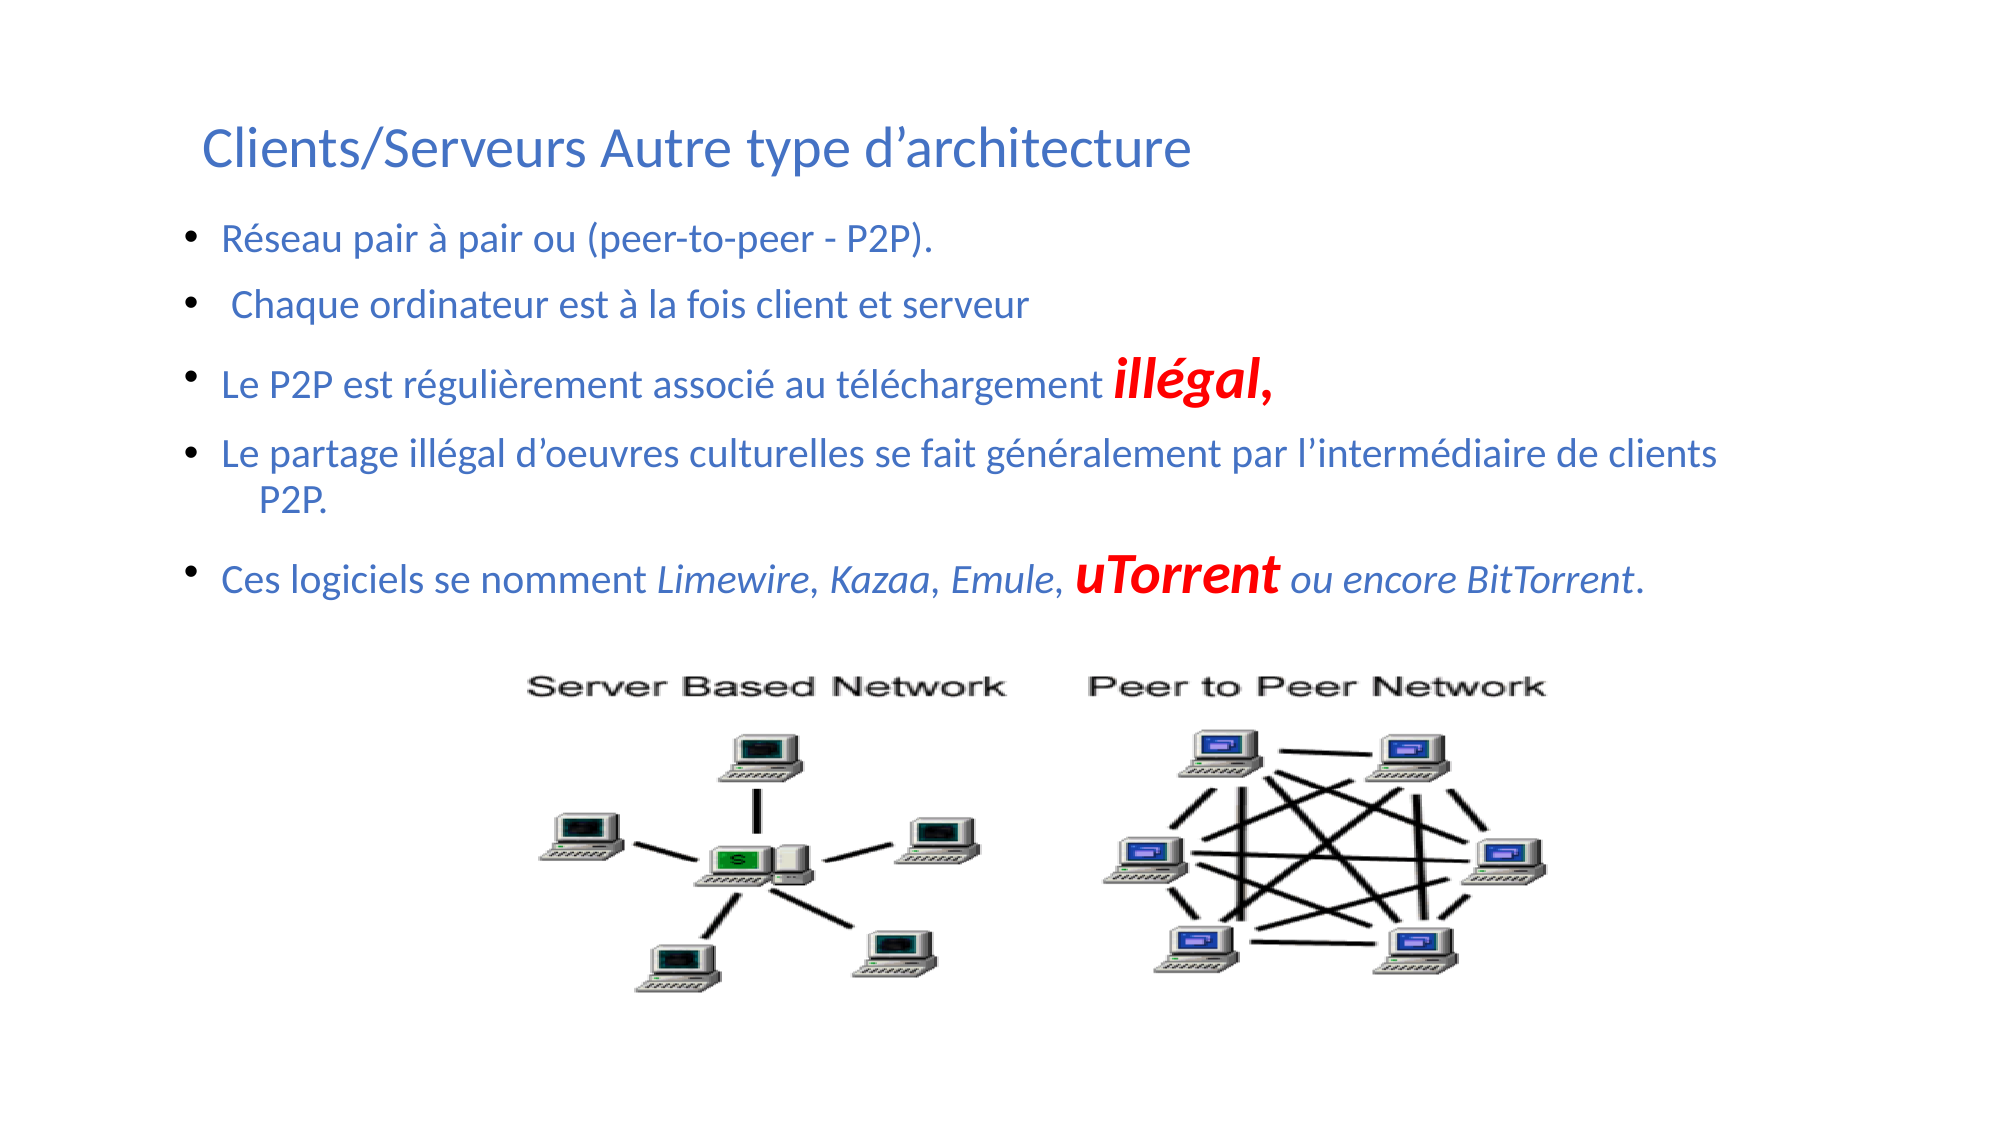

# Clients/Serveurs Autre type d’architecture
Réseau pair à pair ou (peer-to-peer - P2P).
 Chaque ordinateur est à la fois client et serveur
Le P2P est régulièrement associé au téléchargement illégal,
Le partage illégal d’oeuvres culturelles se fait généralement par l’intermédiaire de clients P2P.
Ces logiciels se nomment Limewire, Kazaa, Emule, uTorrent ou encore BitTorrent.